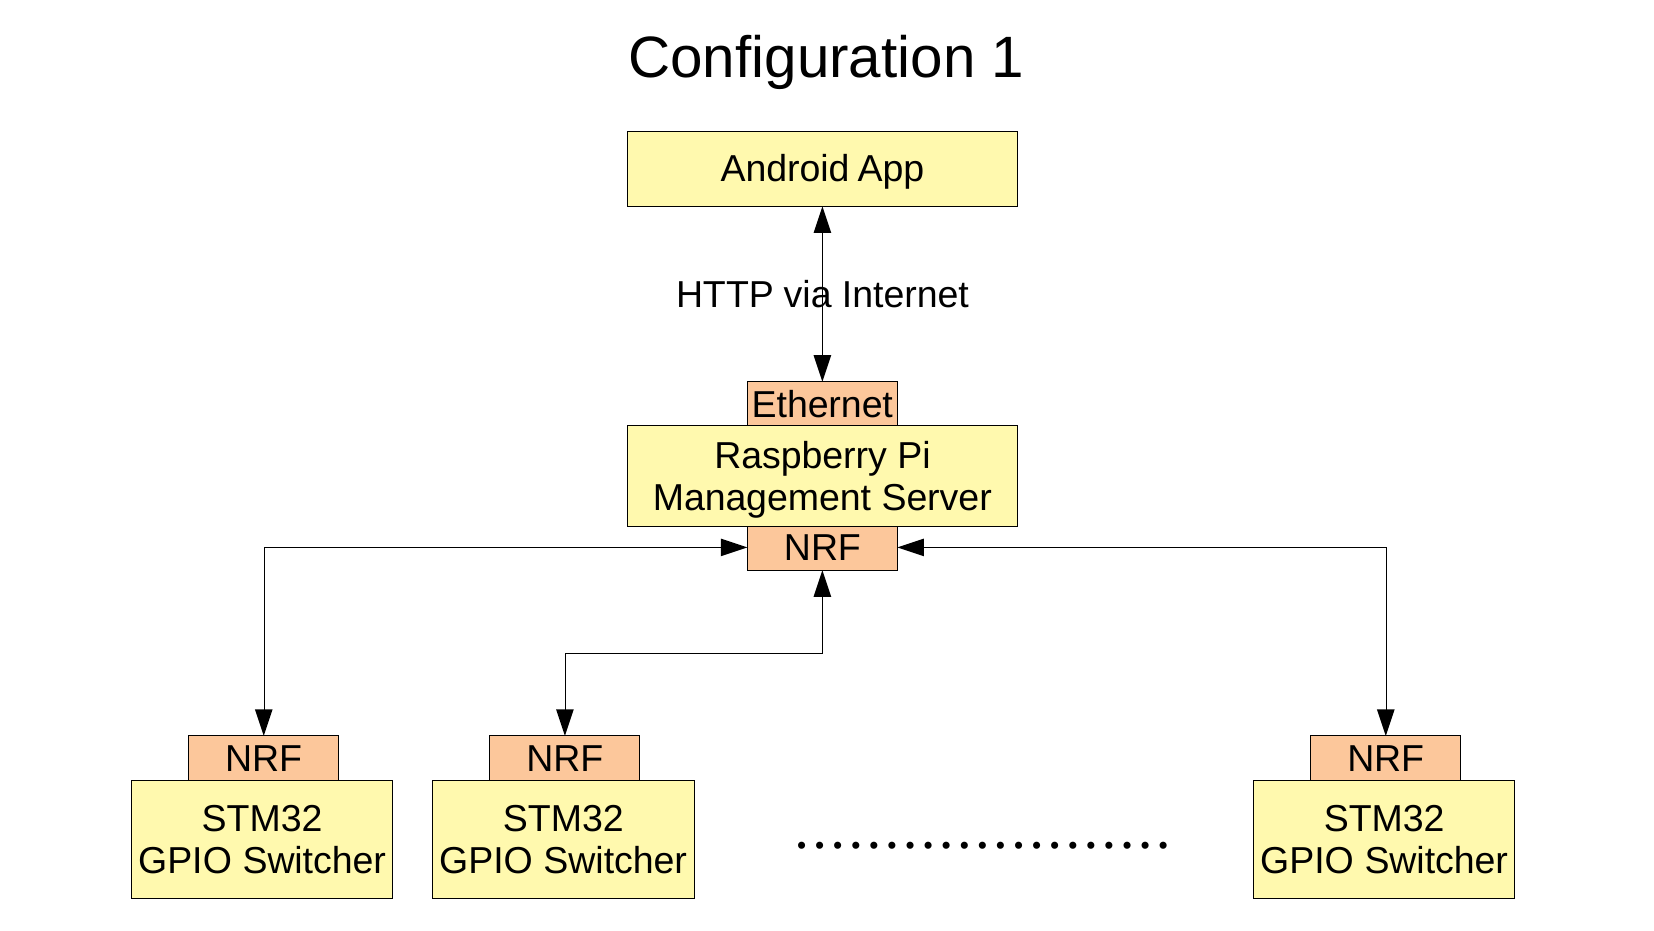

Configuration 1
Android App
Ethernet
Raspberry Pi
Management Server
NRF
NRF
NRF
NRF
STM32
GPIO Switcher
STM32
GPIO Switcher
STM32
GPIO Switcher
…………………